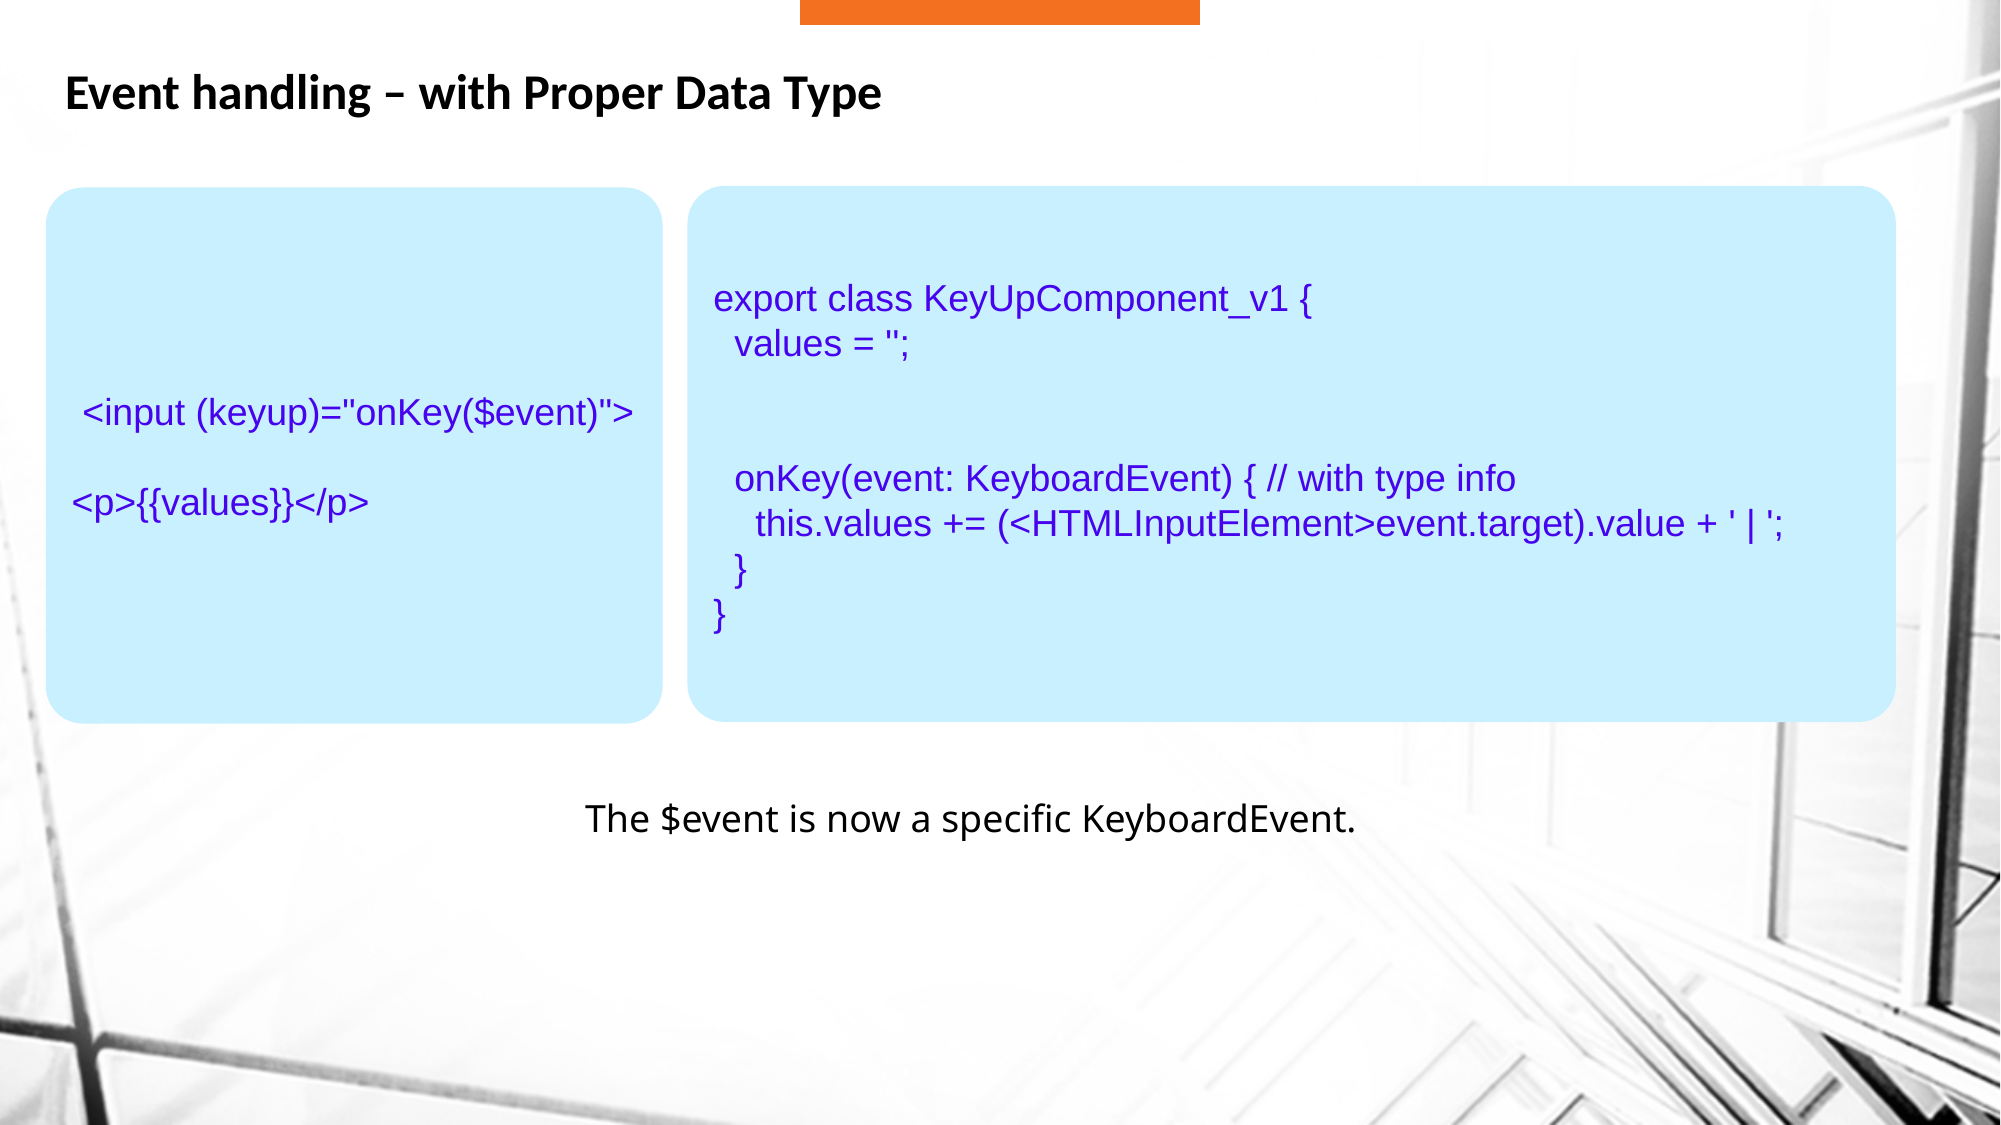

# Event handling – with Proper Data Type
export class KeyUpComponent_v1 {
 values = '';
 onKey(event: KeyboardEvent) { // with type info
 this.values += (<HTMLInputElement>event.target).value + ' | ';
 }
}
 <input (keyup)="onKey($event)">
<p>{{values}}</p>
The $event is now a specific KeyboardEvent.